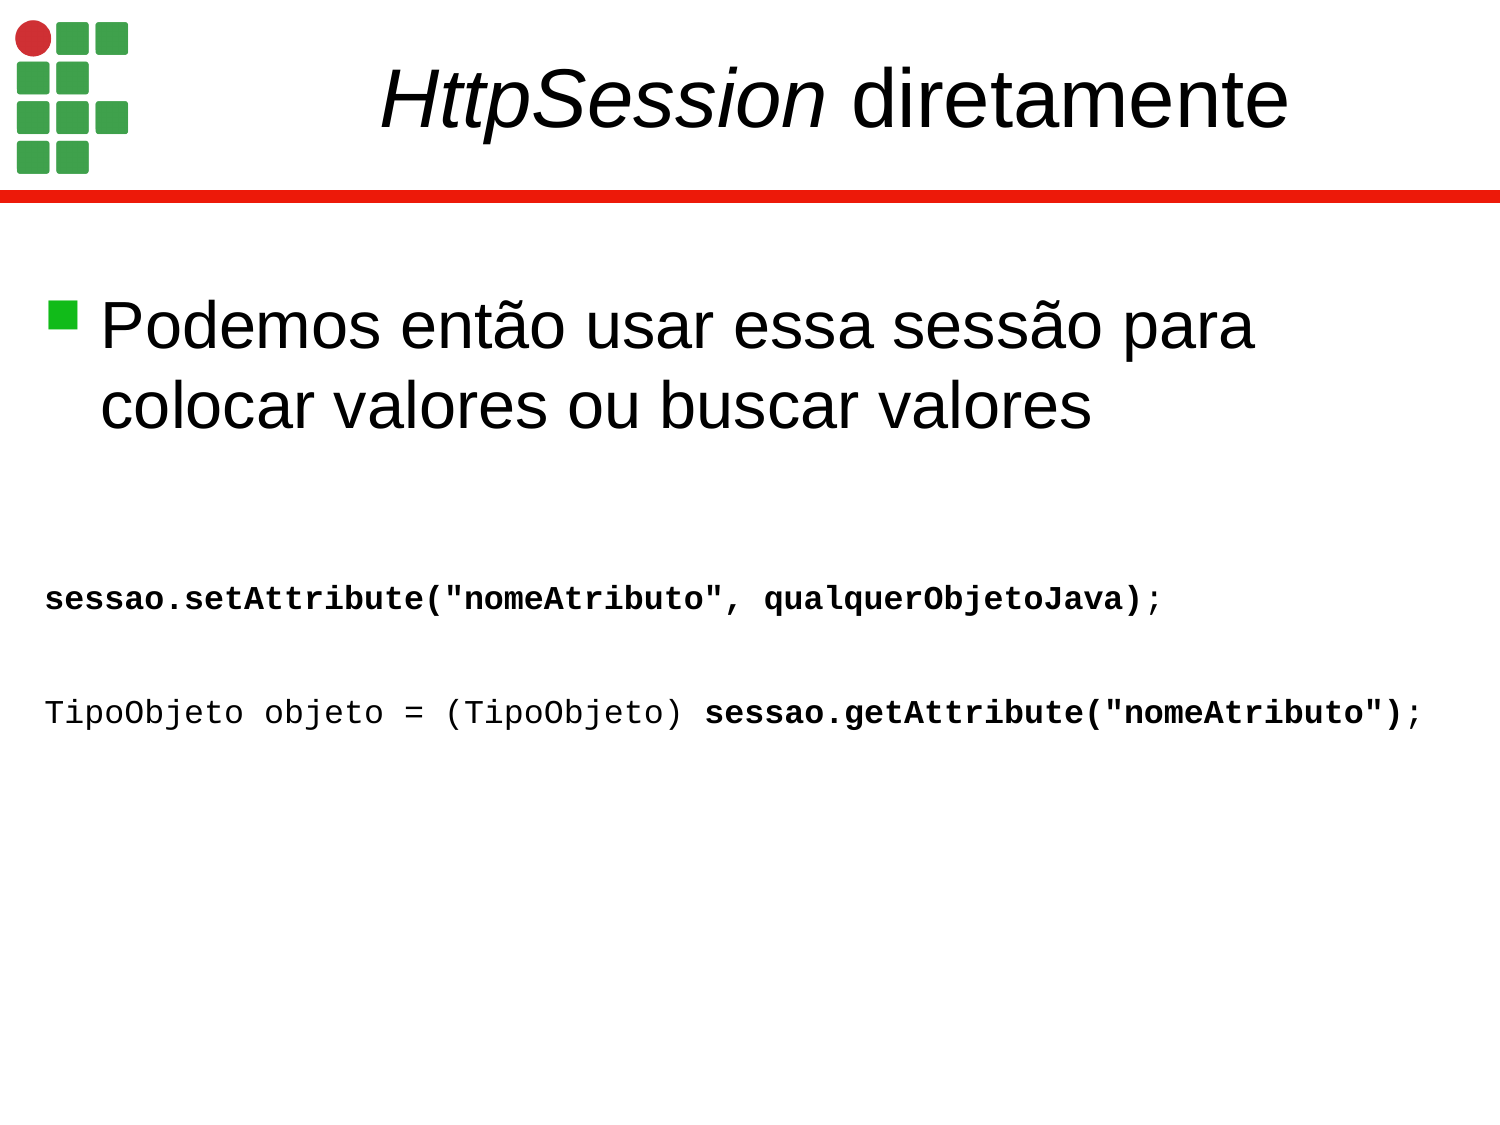

# HttpSession diretamente
Podemos então usar essa sessão para colocar valores ou buscar valores
sessao.setAttribute(″nomeAtributo″, qualquerObjetoJava);
TipoObjeto objeto = (TipoObjeto) sessao.getAttribute(″nomeAtributo″);